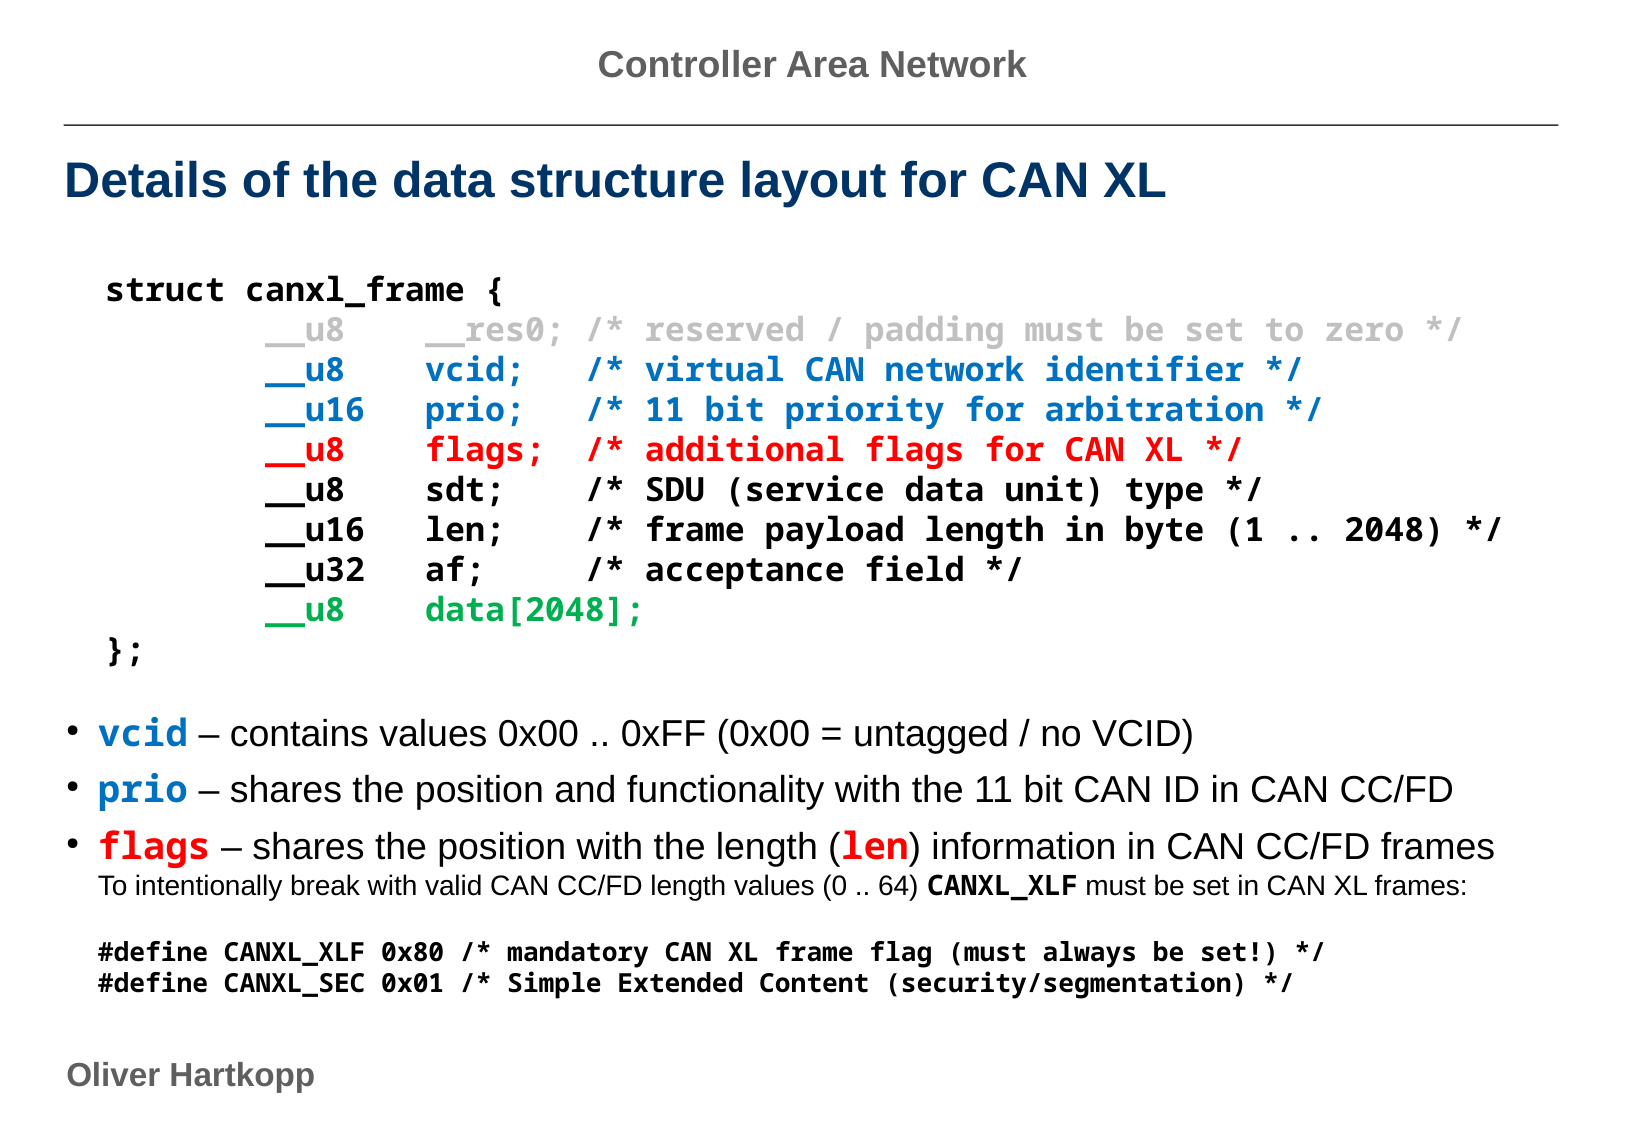

Details of the data structure layout for CAN XL
struct canxl_frame {
 __u8 __res0; /* reserved / padding must be set to zero */
 __u8 vcid; /* virtual CAN network identifier */
 __u16 prio; /* 11 bit priority for arbitration */
 __u8 flags; /* additional flags for CAN XL */
 __u8 sdt; /* SDU (service data unit) type */
 __u16 len; /* frame payload length in byte (1 .. 2048) */
 __u32 af; /* acceptance field */
 __u8 data[2048];
};
vcid – contains values 0x00 .. 0xFF (0x00 = untagged / no VCID)
prio – shares the position and functionality with the 11 bit CAN ID in CAN CC/FD
flags – shares the position with the length (len) information in CAN CC/FD frames
To intentionally break with valid CAN CC/FD length values (0 .. 64) CANXL_XLF must be set in CAN XL frames:
#define CANXL_XLF 0x80 /* mandatory CAN XL frame flag (must always be set!) */
#define CANXL_SEC 0x01 /* Simple Extended Content (security/segmentation) */